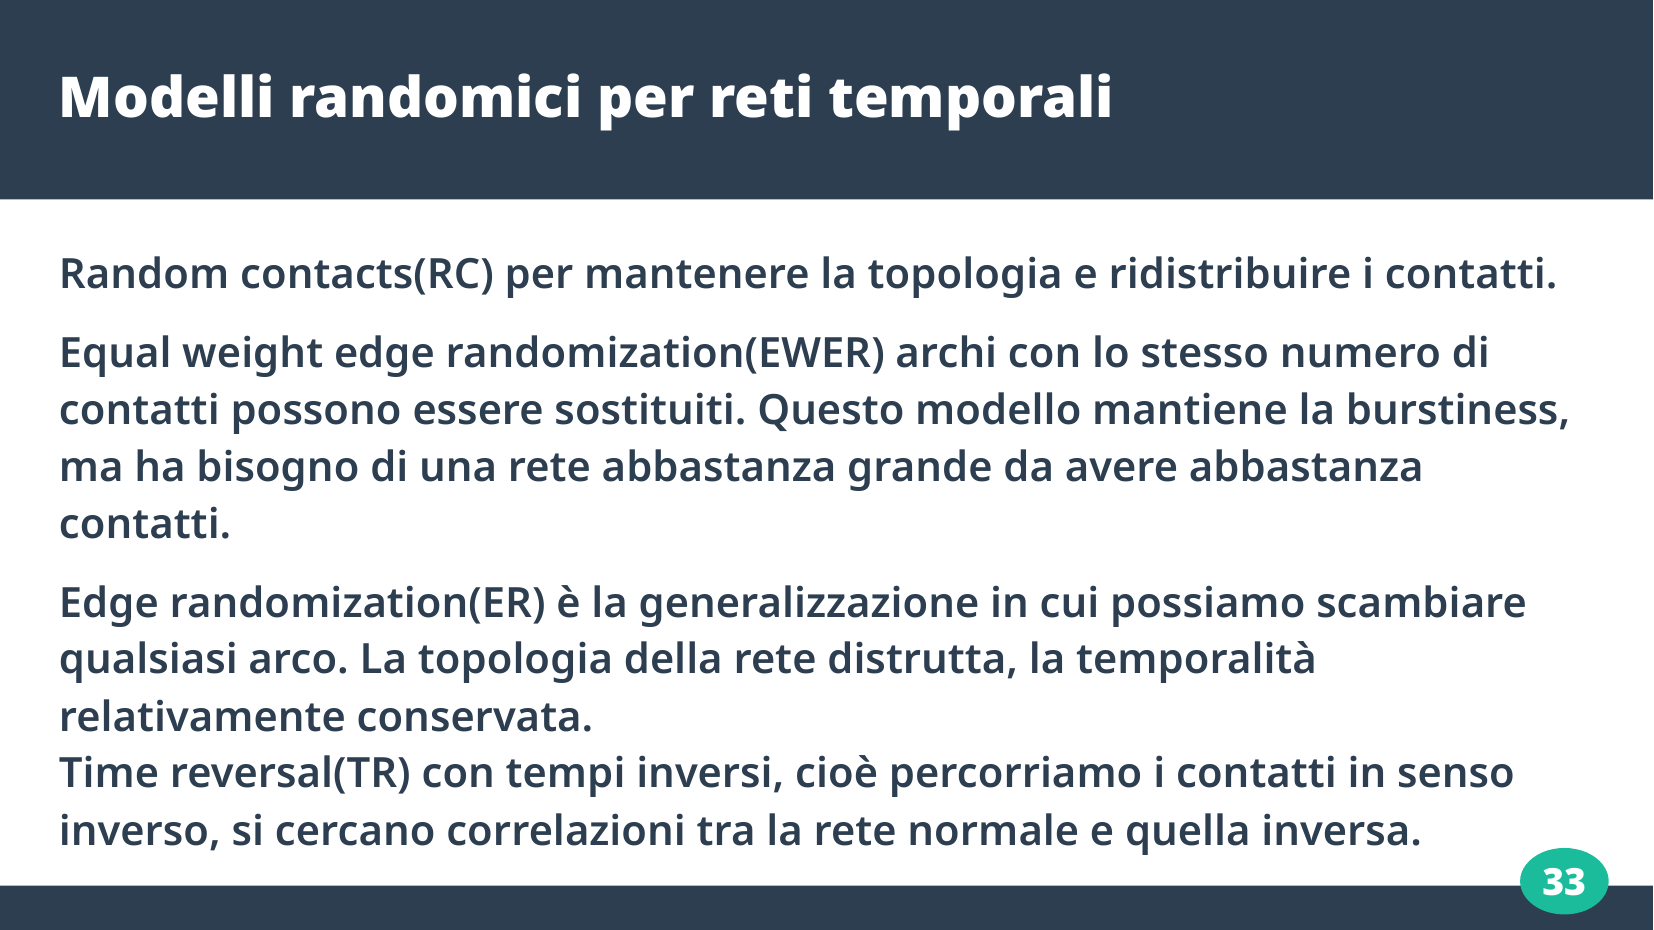

# Modelli randomici per reti temporali
Random contacts(RC) per mantenere la topologia e ridistribuire i contatti.
Equal weight edge randomization(EWER) archi con lo stesso numero di contatti possono essere sostituiti. Questo modello mantiene la burstiness, ma ha bisogno di una rete abbastanza grande da avere abbastanza contatti.
Edge randomization(ER) è la generalizzazione in cui possiamo scambiare qualsiasi arco. La topologia della rete distrutta, la temporalità relativamente conservata.
Time reversal(TR) con tempi inversi, cioè percorriamo i contatti in senso inverso, si cercano correlazioni tra la rete normale e quella inversa.
33